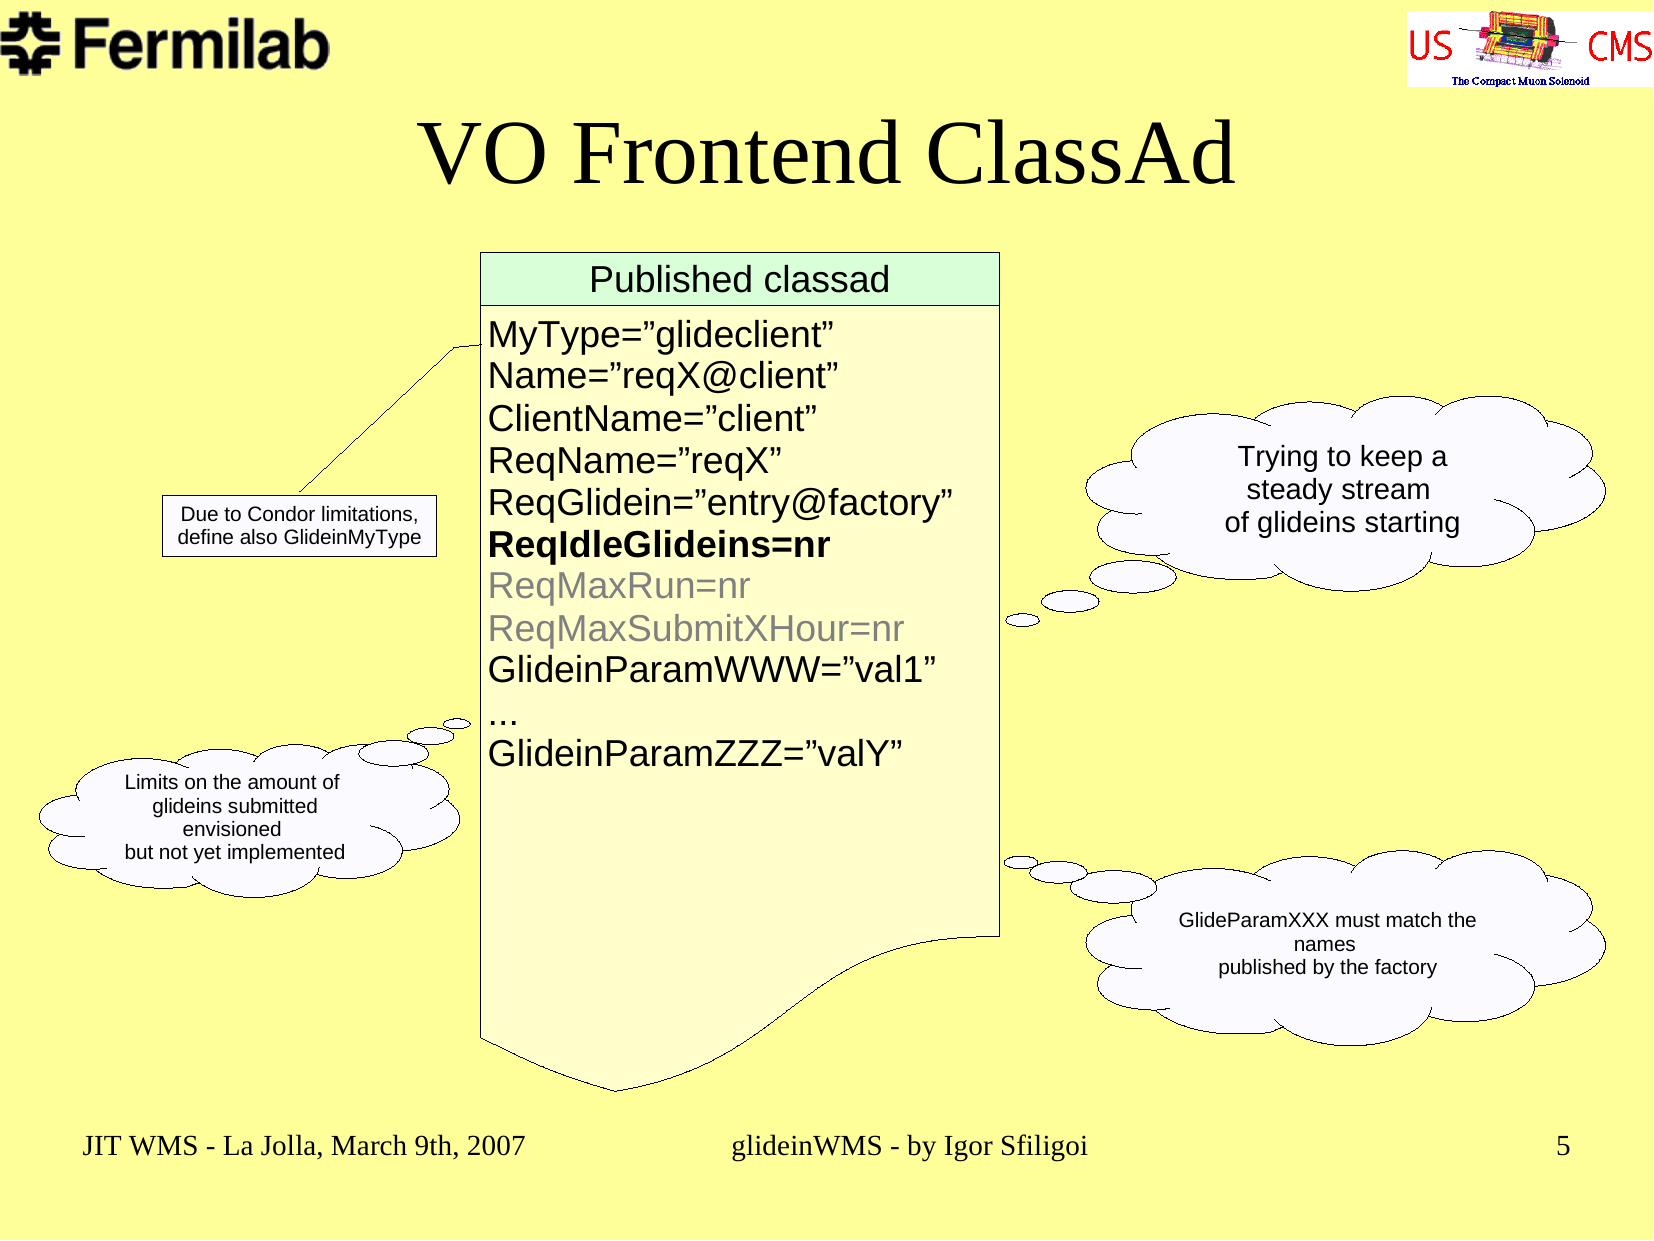

# VO Frontend ClassAd
Published classad
MyType=”glideclient”
Name=”reqX@client”
ClientName=”client”
ReqName=”reqX”
ReqGlidein=”entry@factory”
ReqIdleGlideins=nr
ReqMaxRun=nr
ReqMaxSubmitXHour=nr
GlideinParamWWW=”val1”
...
GlideinParamZZZ=”valY”
Trying to keep a steady stream
of glideins starting
Due to Condor limitations,
define also GlideinMyType
Limits on the amount of
glideins submitted envisioned
but not yet implemented
GlideParamXXX must match the names
published by the factory
JIT WMS - La Jolla, March 9th, 2007
glideinWMS - by Igor Sfiligoi
5